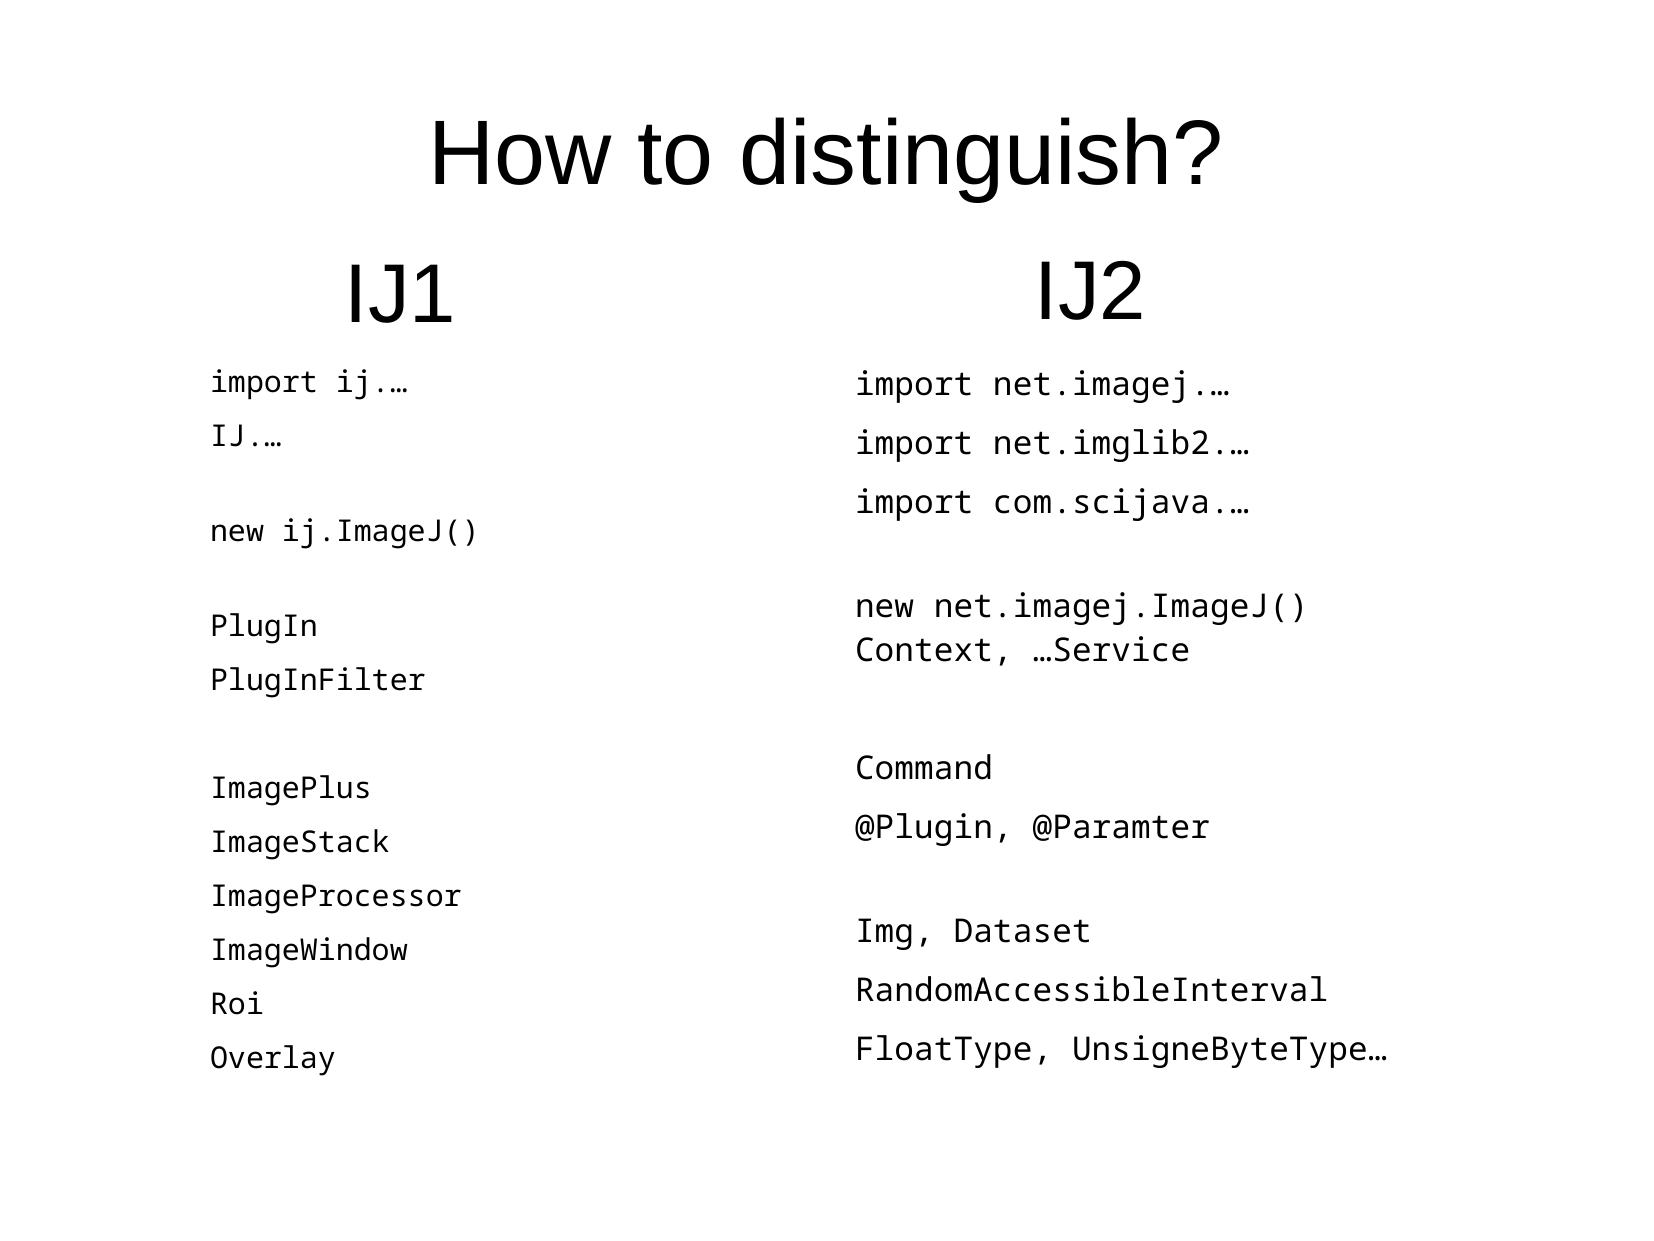

# How to distinguish?
IJ2
IJ1
import ij.…
IJ.…
new ij.ImageJ()
PlugIn
PlugInFilter
ImagePlus
ImageStack
ImageProcessor
ImageWindow
Roi
Overlay
import net.imagej.…
import net.imglib2.…
import com.scijava.…
new net.imagej.ImageJ()
Context, …Service
Command
@Plugin, @Paramter
Img, Dataset
RandomAccessibleInterval
FloatType, UnsigneByteType…